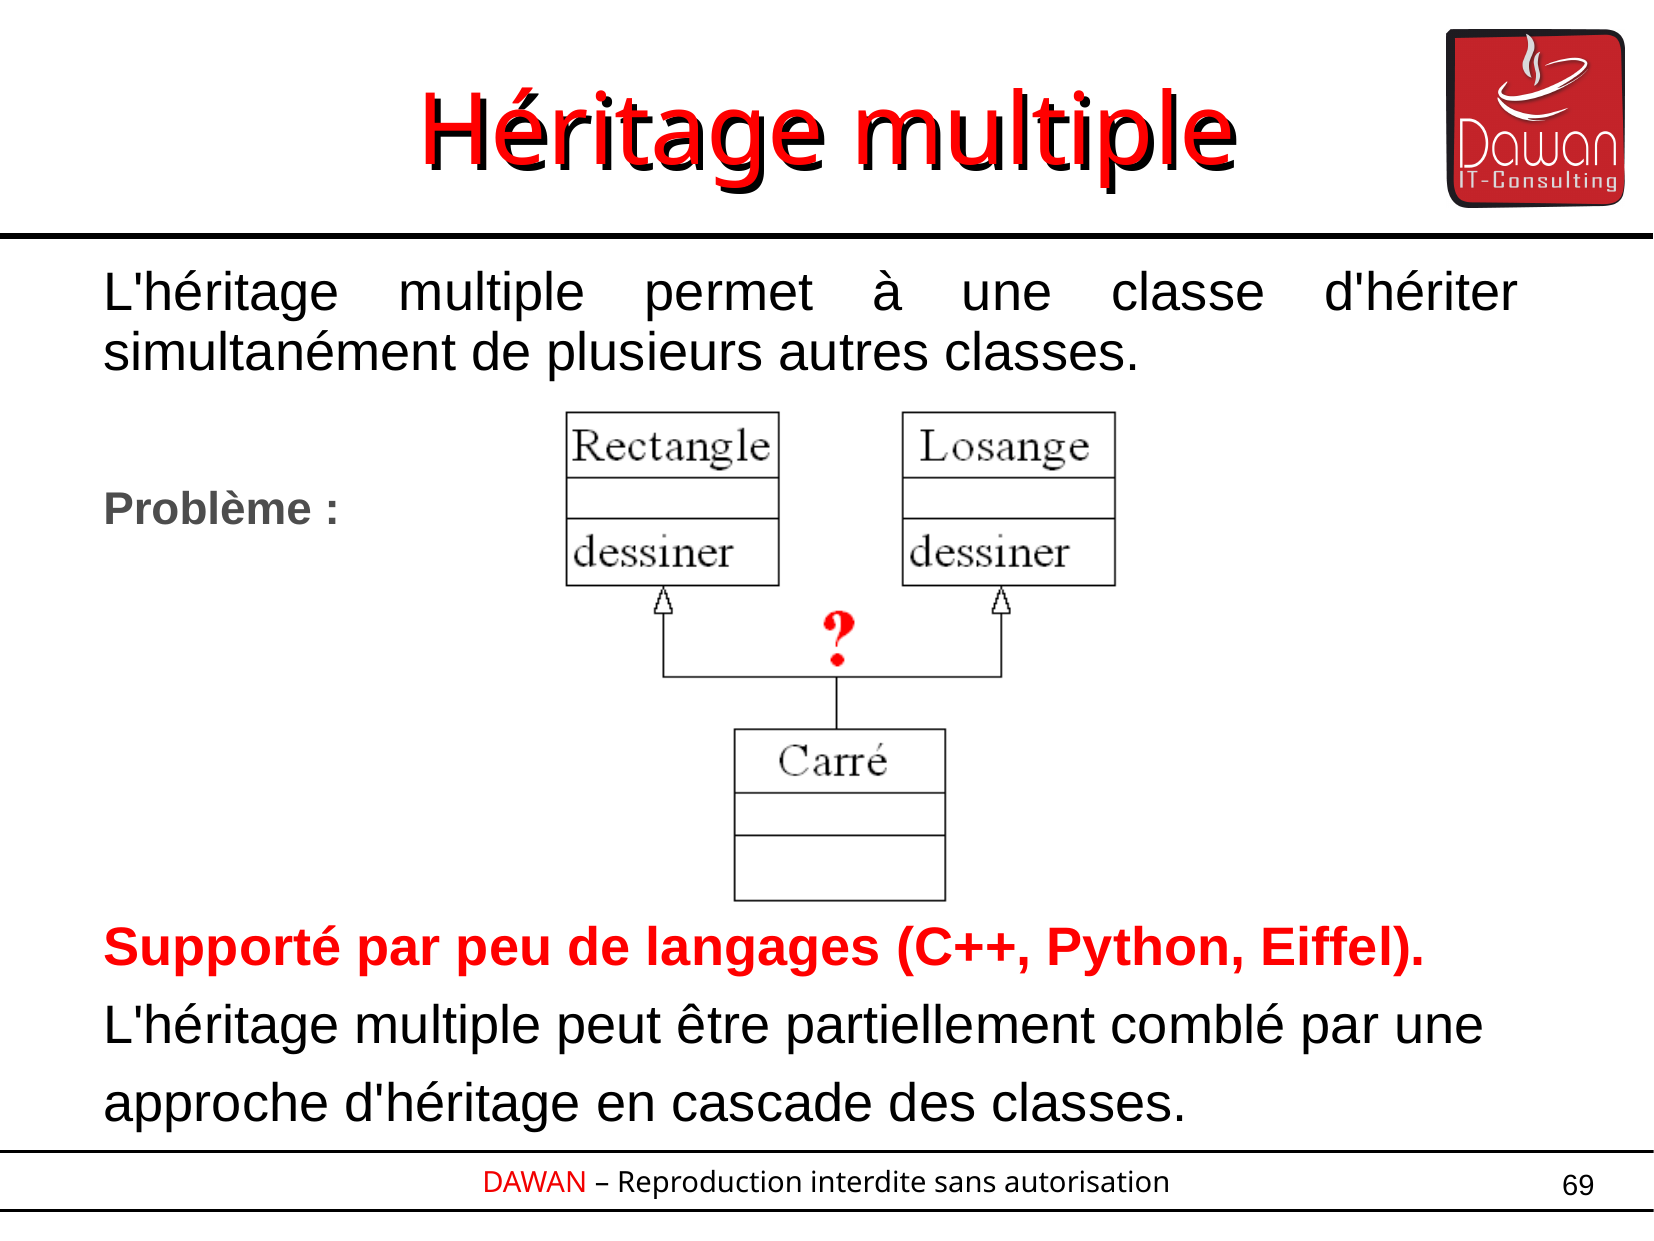

Héritage multiple
L'héritage multiple permet à une classe d'hériter simultanément de plusieurs autres classes.
Problème :
Supporté par peu de langages (C++, Python, Eiffel).
L'héritage multiple peut être partiellement comblé par une
approche d'héritage en cascade des classes.
69